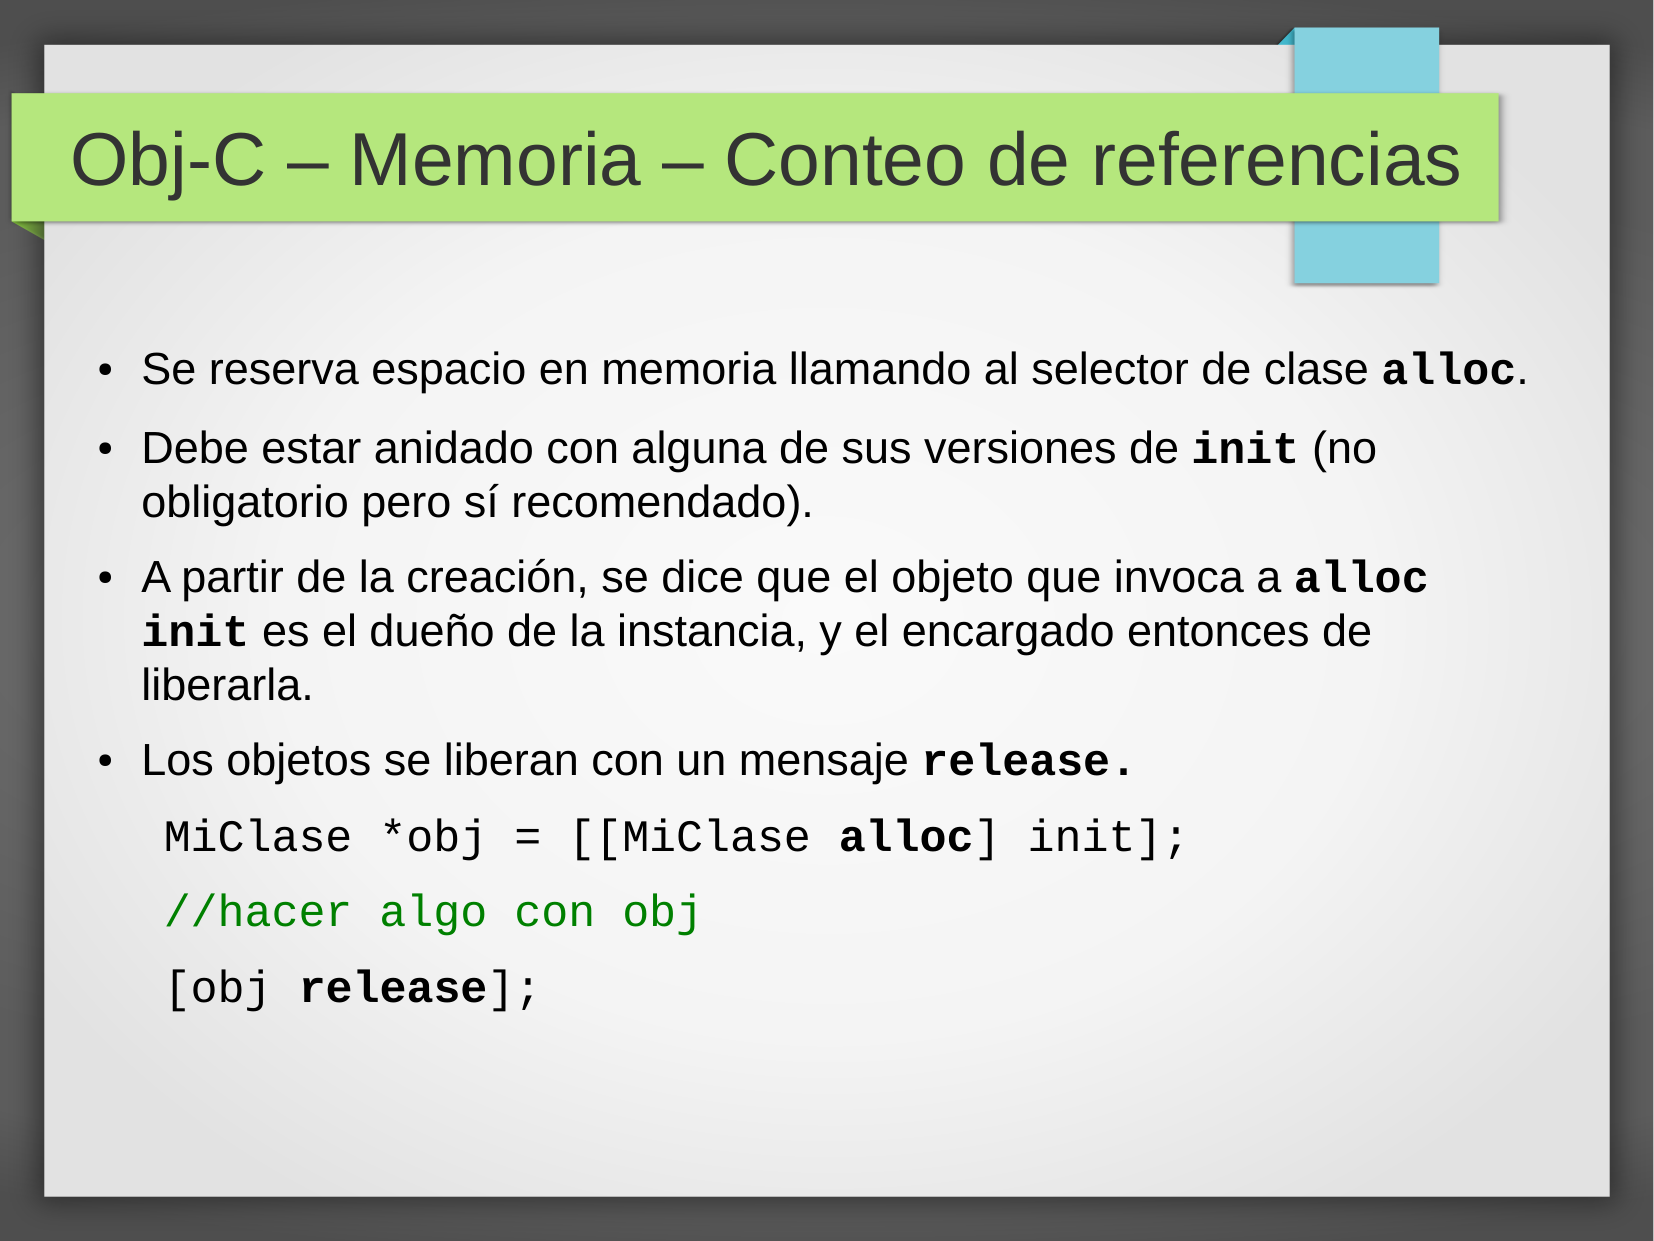

# Obj-C – Memoria – Conteo de referencias
Se reserva espacio en memoria llamando al selector de clase alloc.
Debe estar anidado con alguna de sus versiones de init (no obligatorio pero sí recomendado).
A partir de la creación, se dice que el objeto que invoca a alloc init es el dueño de la instancia, y el encargado entonces de liberarla.
Los objetos se liberan con un mensaje release.
 MiClase *obj = [[MiClase alloc] init];
 //hacer algo con obj
 [obj release];